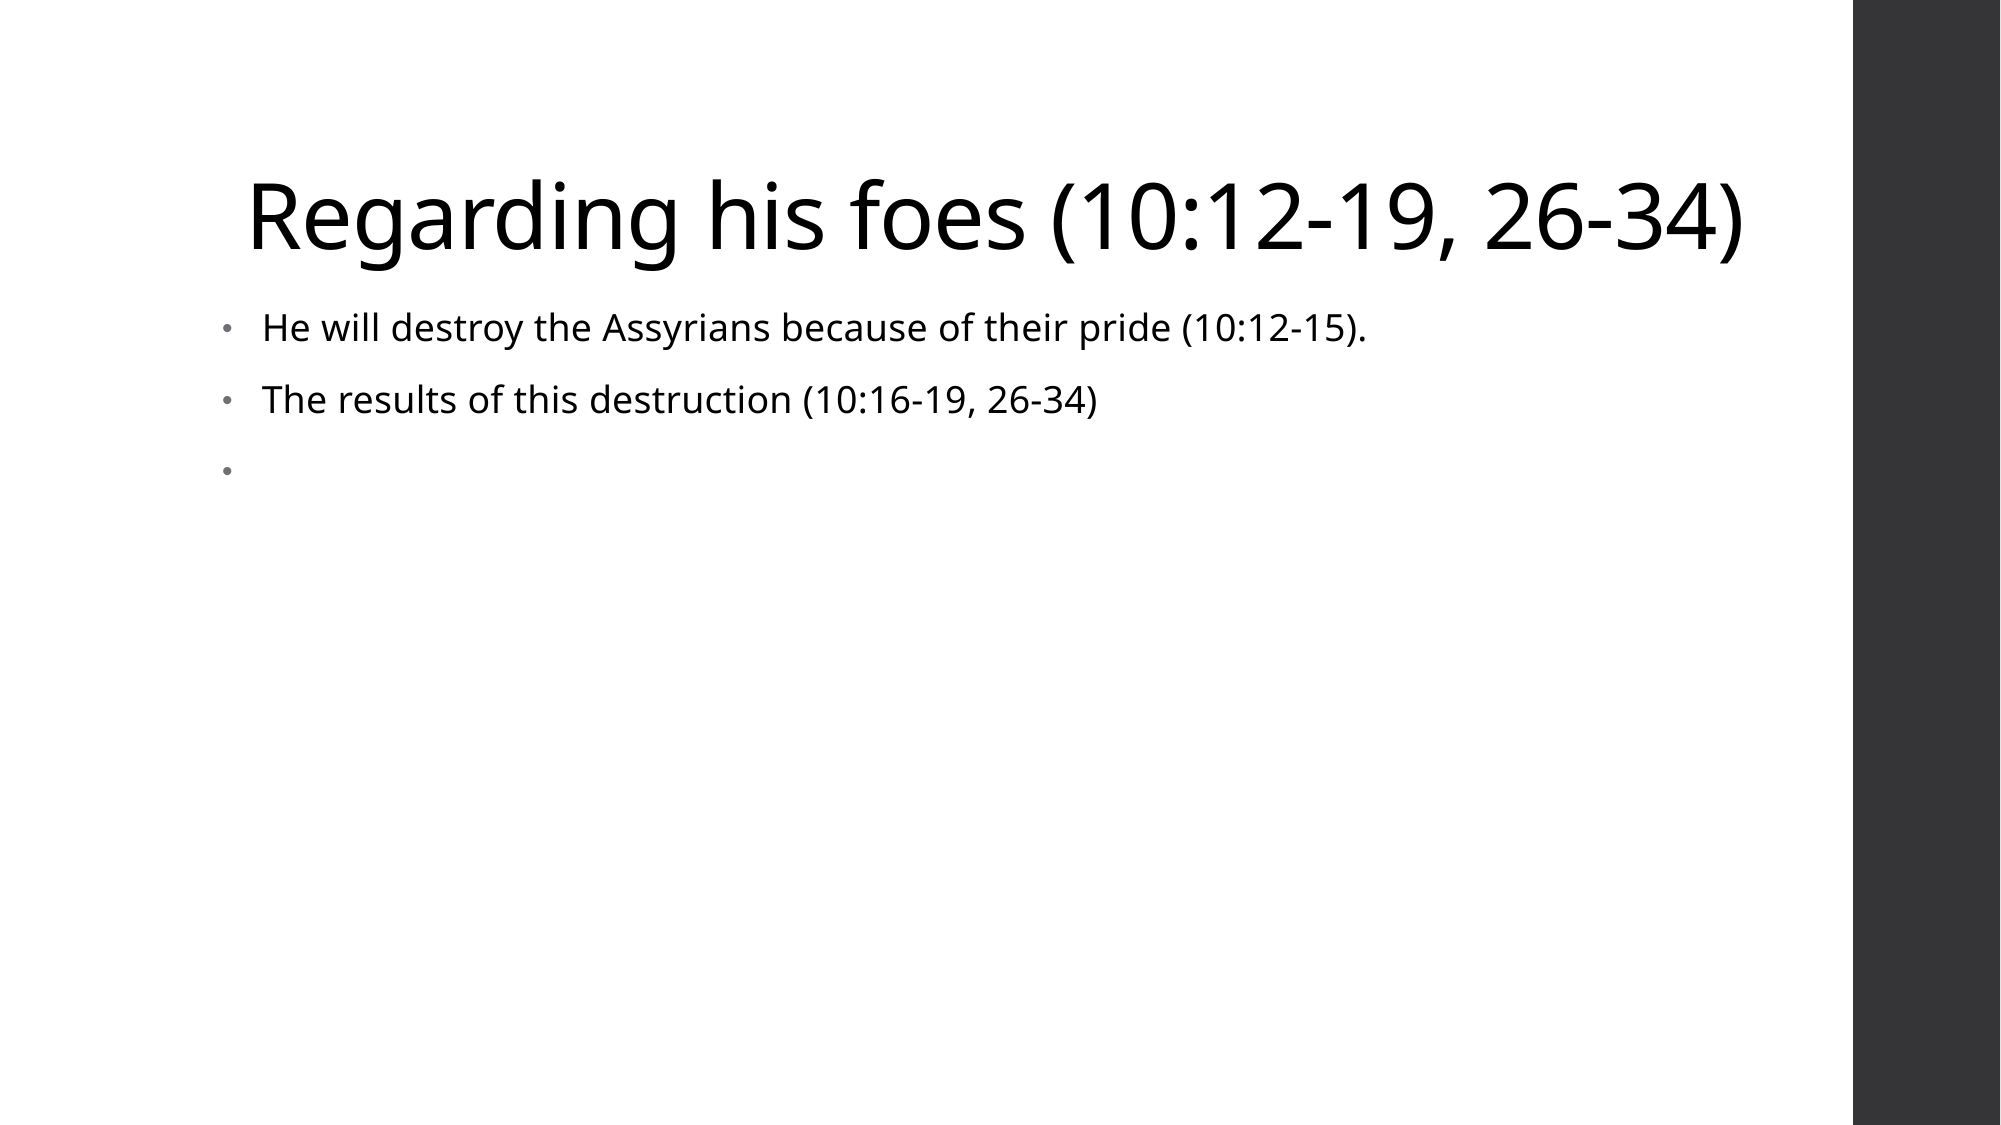

# Regarding his foes (10:12-19, 26-34)
 He will destroy the Assyrians because of their pride (10:12-15).
 The results of this destruction (10:16-19, 26-34)